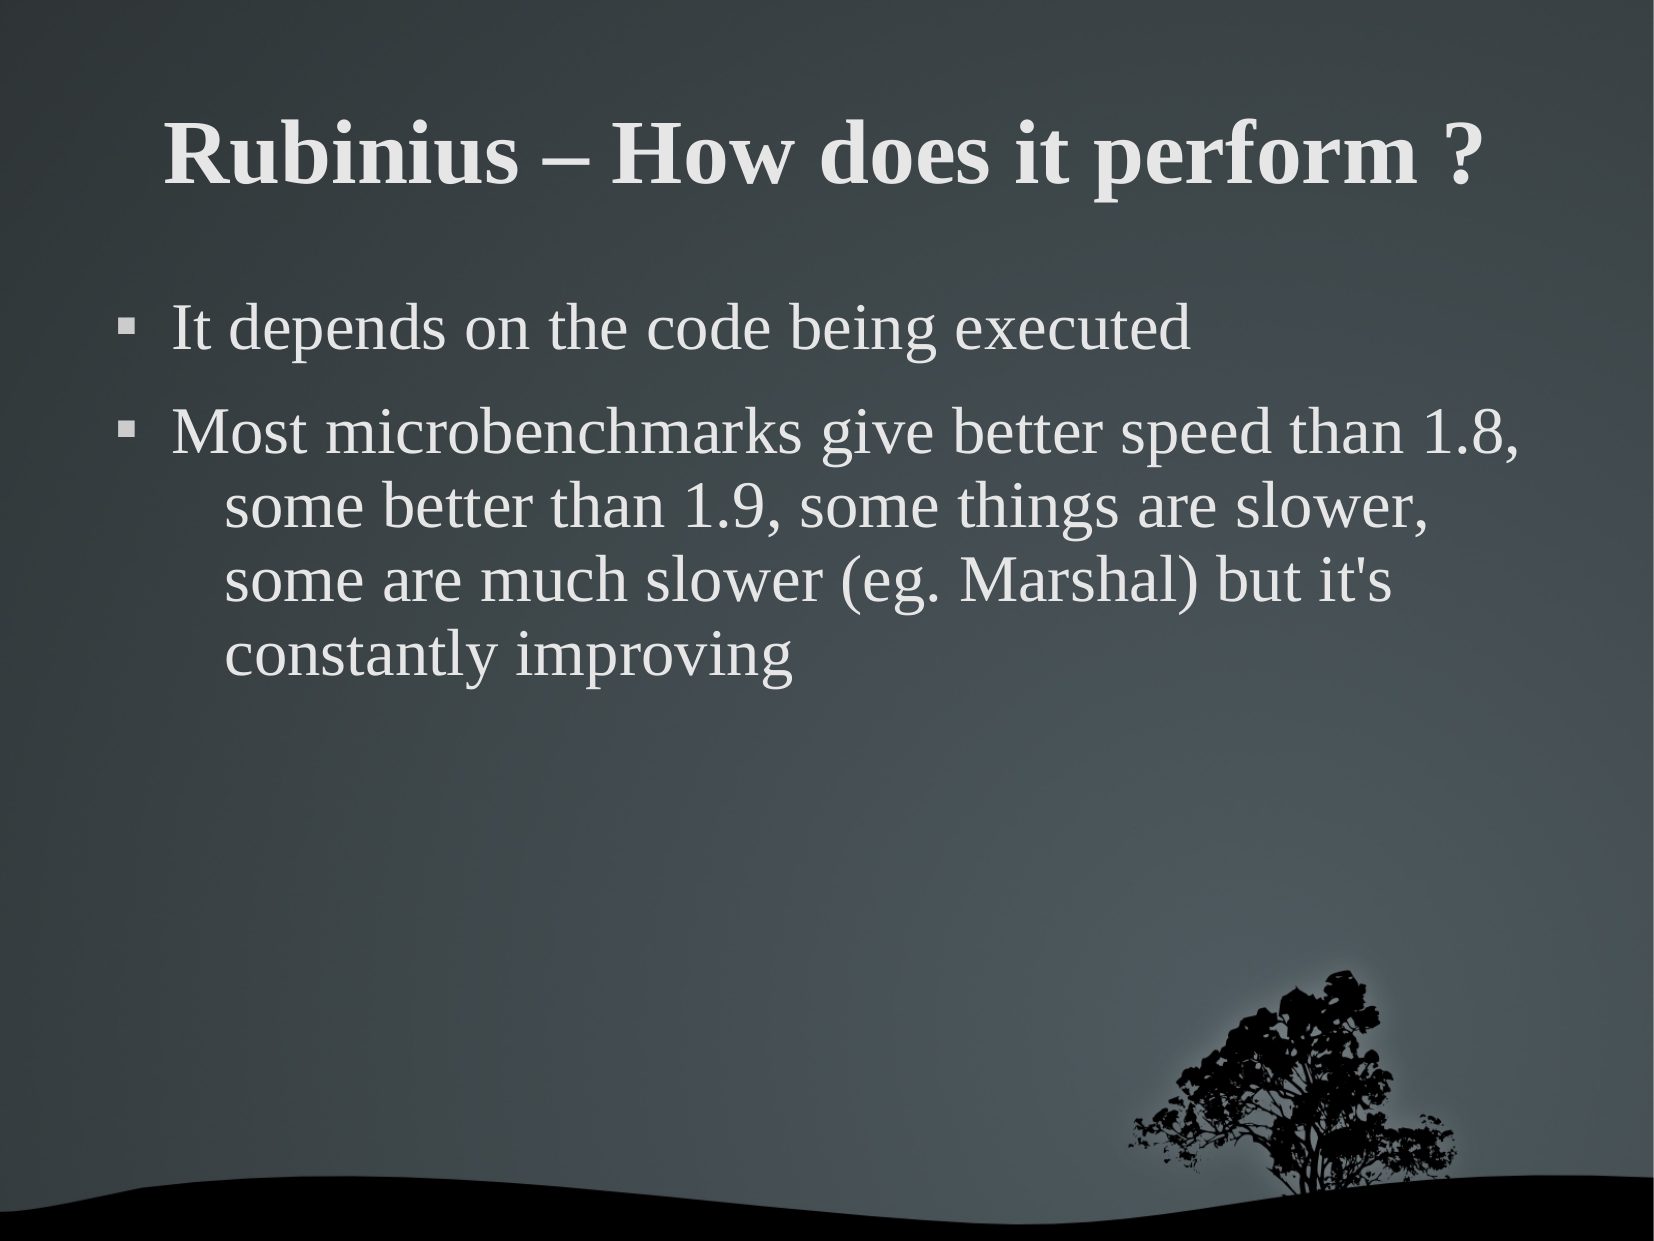

# Rubinius – How does it perform ?
It depends on the code being executed
Most microbenchmarks give better speed than 1.8, some better than 1.9, some things are slower, some are much slower (eg. Marshal) but it's constantly improving